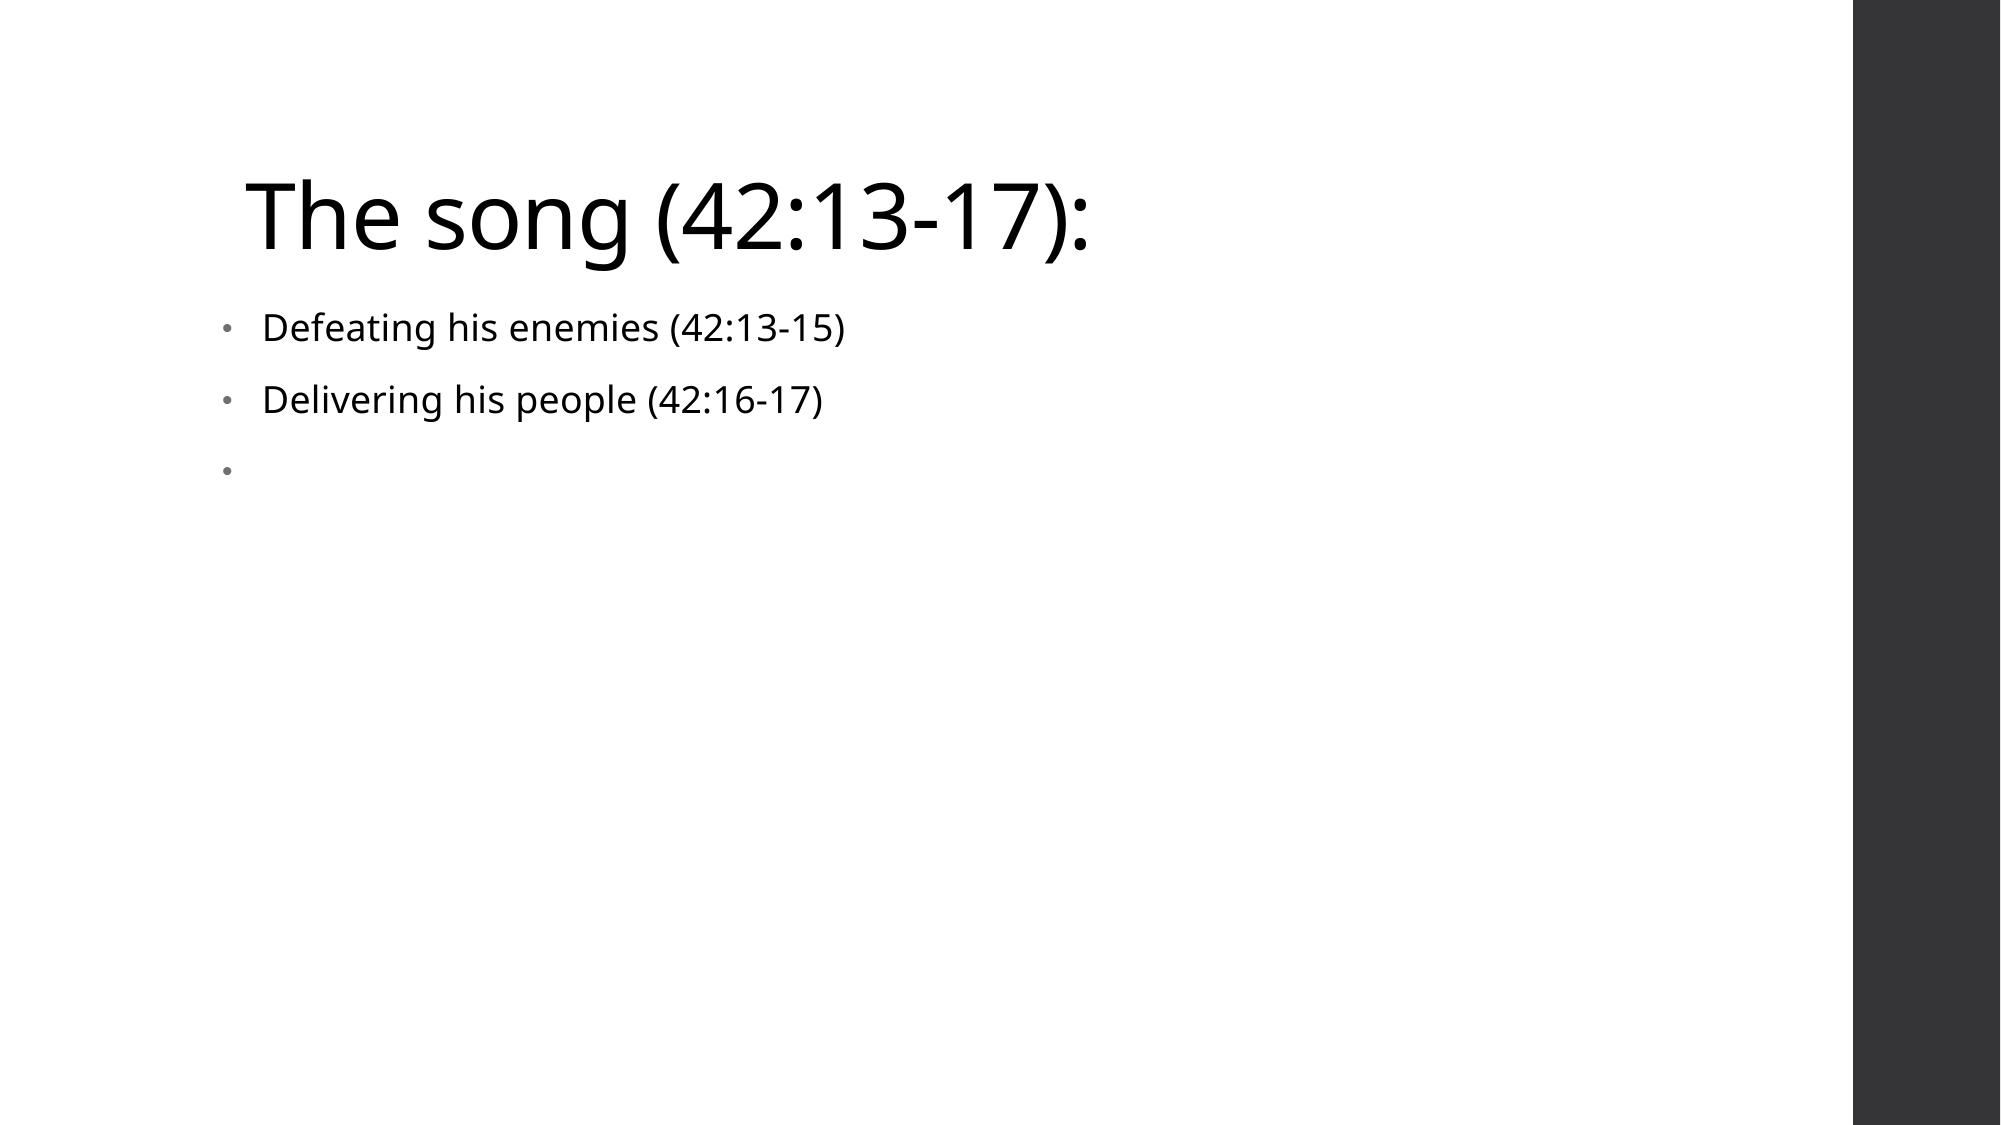

# The song (42:13-17):
 Defeating his enemies (42:13-15)
 Delivering his people (42:16-17)